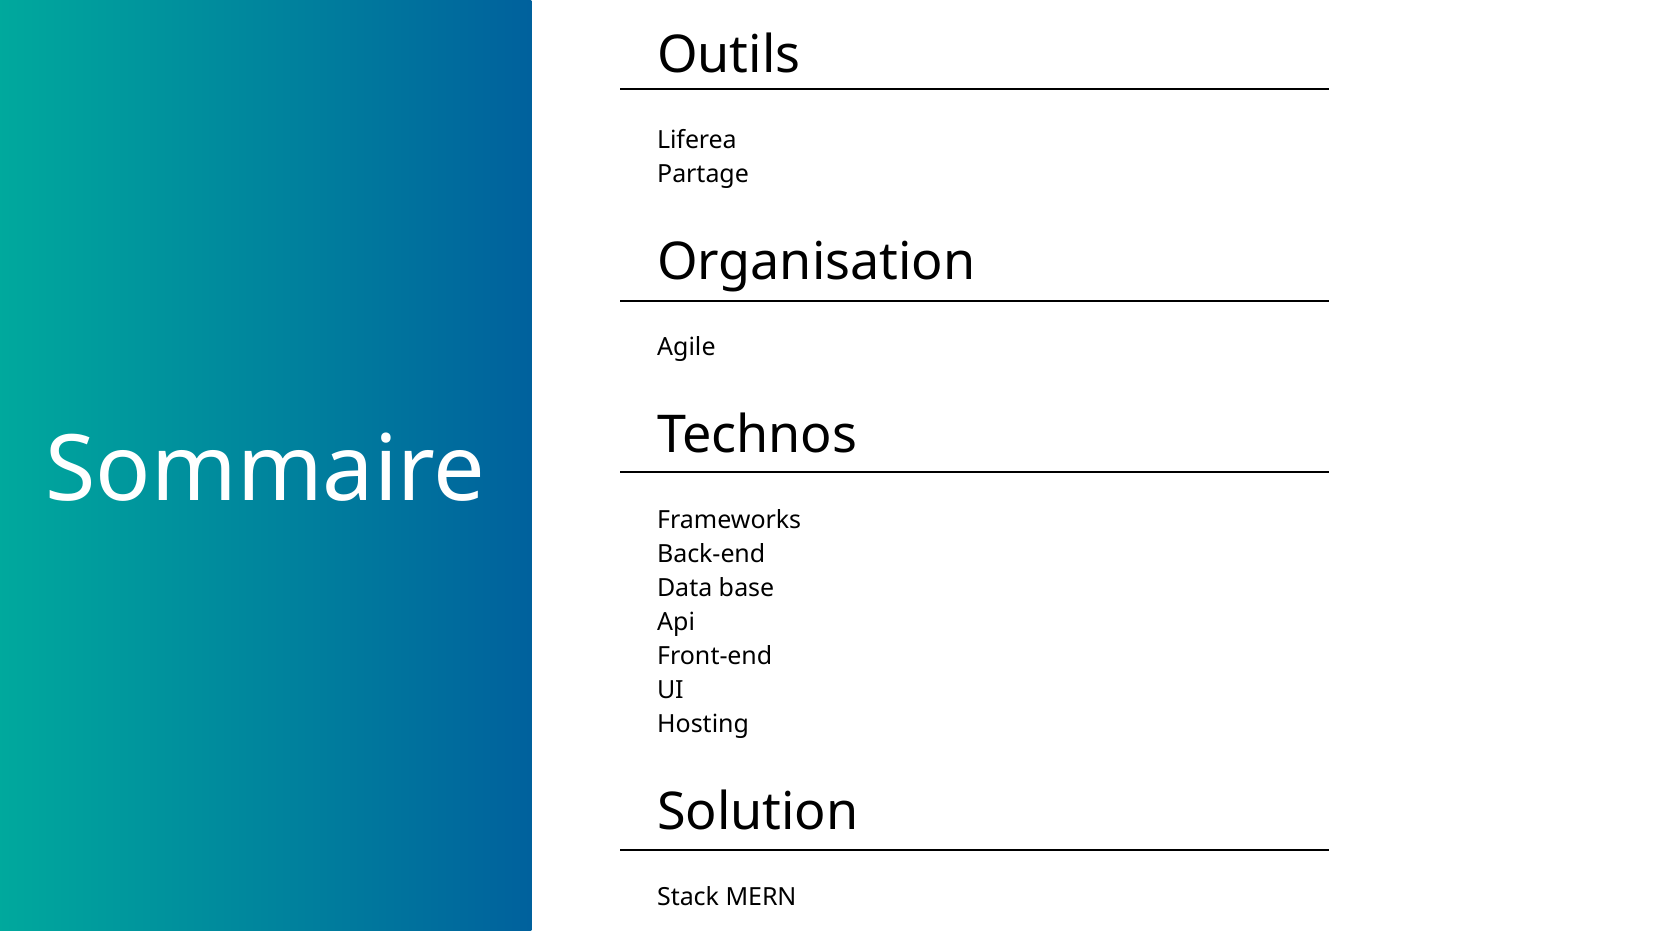

Outils
Liferea
Partage
Organisation
Agile
Technos
Frameworks
Back-end
Data base
Api
Front-end
UI
Hosting
Solution
Stack MERN
# Sommaire